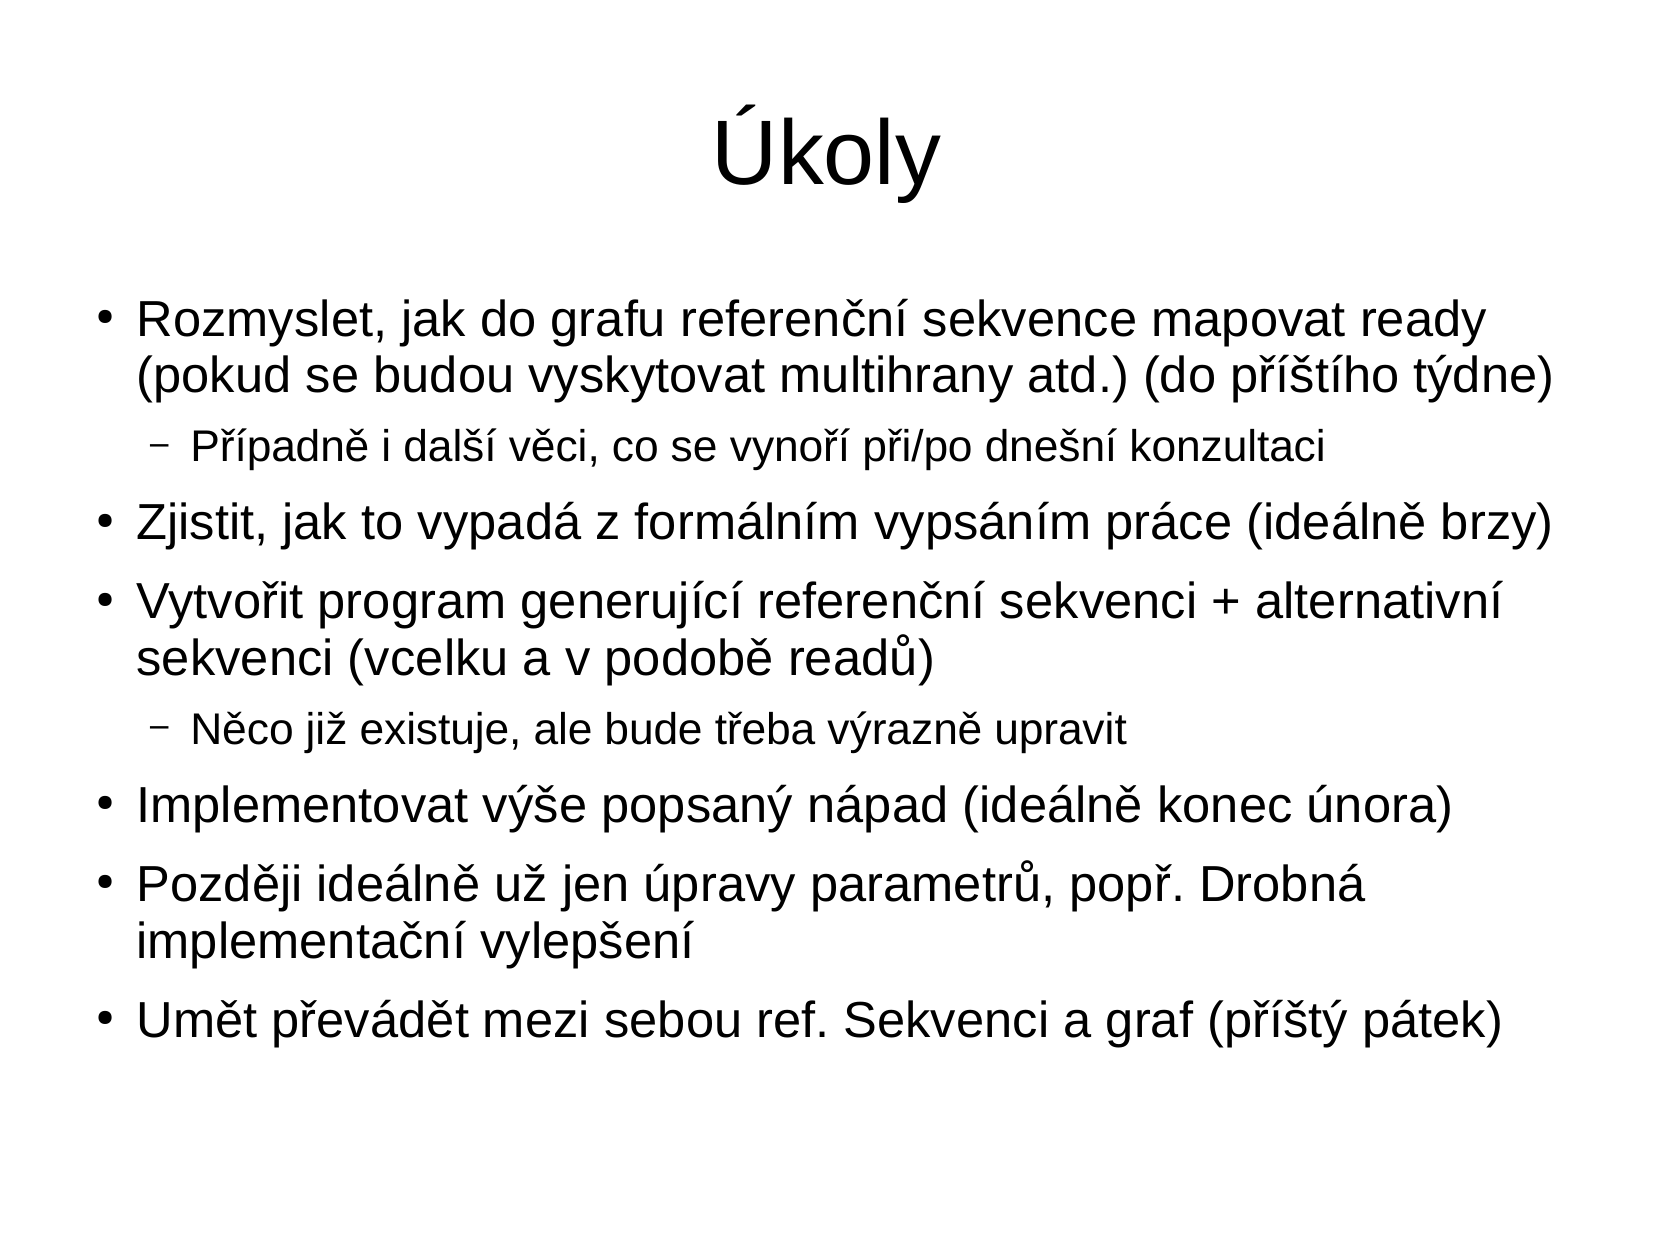

# Úkoly
Rozmyslet, jak do grafu referenční sekvence mapovat ready (pokud se budou vyskytovat multihrany atd.) (do příštího týdne)
Případně i další věci, co se vynoří při/po dnešní konzultaci
Zjistit, jak to vypadá z formálním vypsáním práce (ideálně brzy)
Vytvořit program generující referenční sekvenci + alternativní sekvenci (vcelku a v podobě readů)
Něco již existuje, ale bude třeba výrazně upravit
Implementovat výše popsaný nápad (ideálně konec února)
Později ideálně už jen úpravy parametrů, popř. Drobná implementační vylepšení
Umět převádět mezi sebou ref. Sekvenci a graf (příštý pátek)